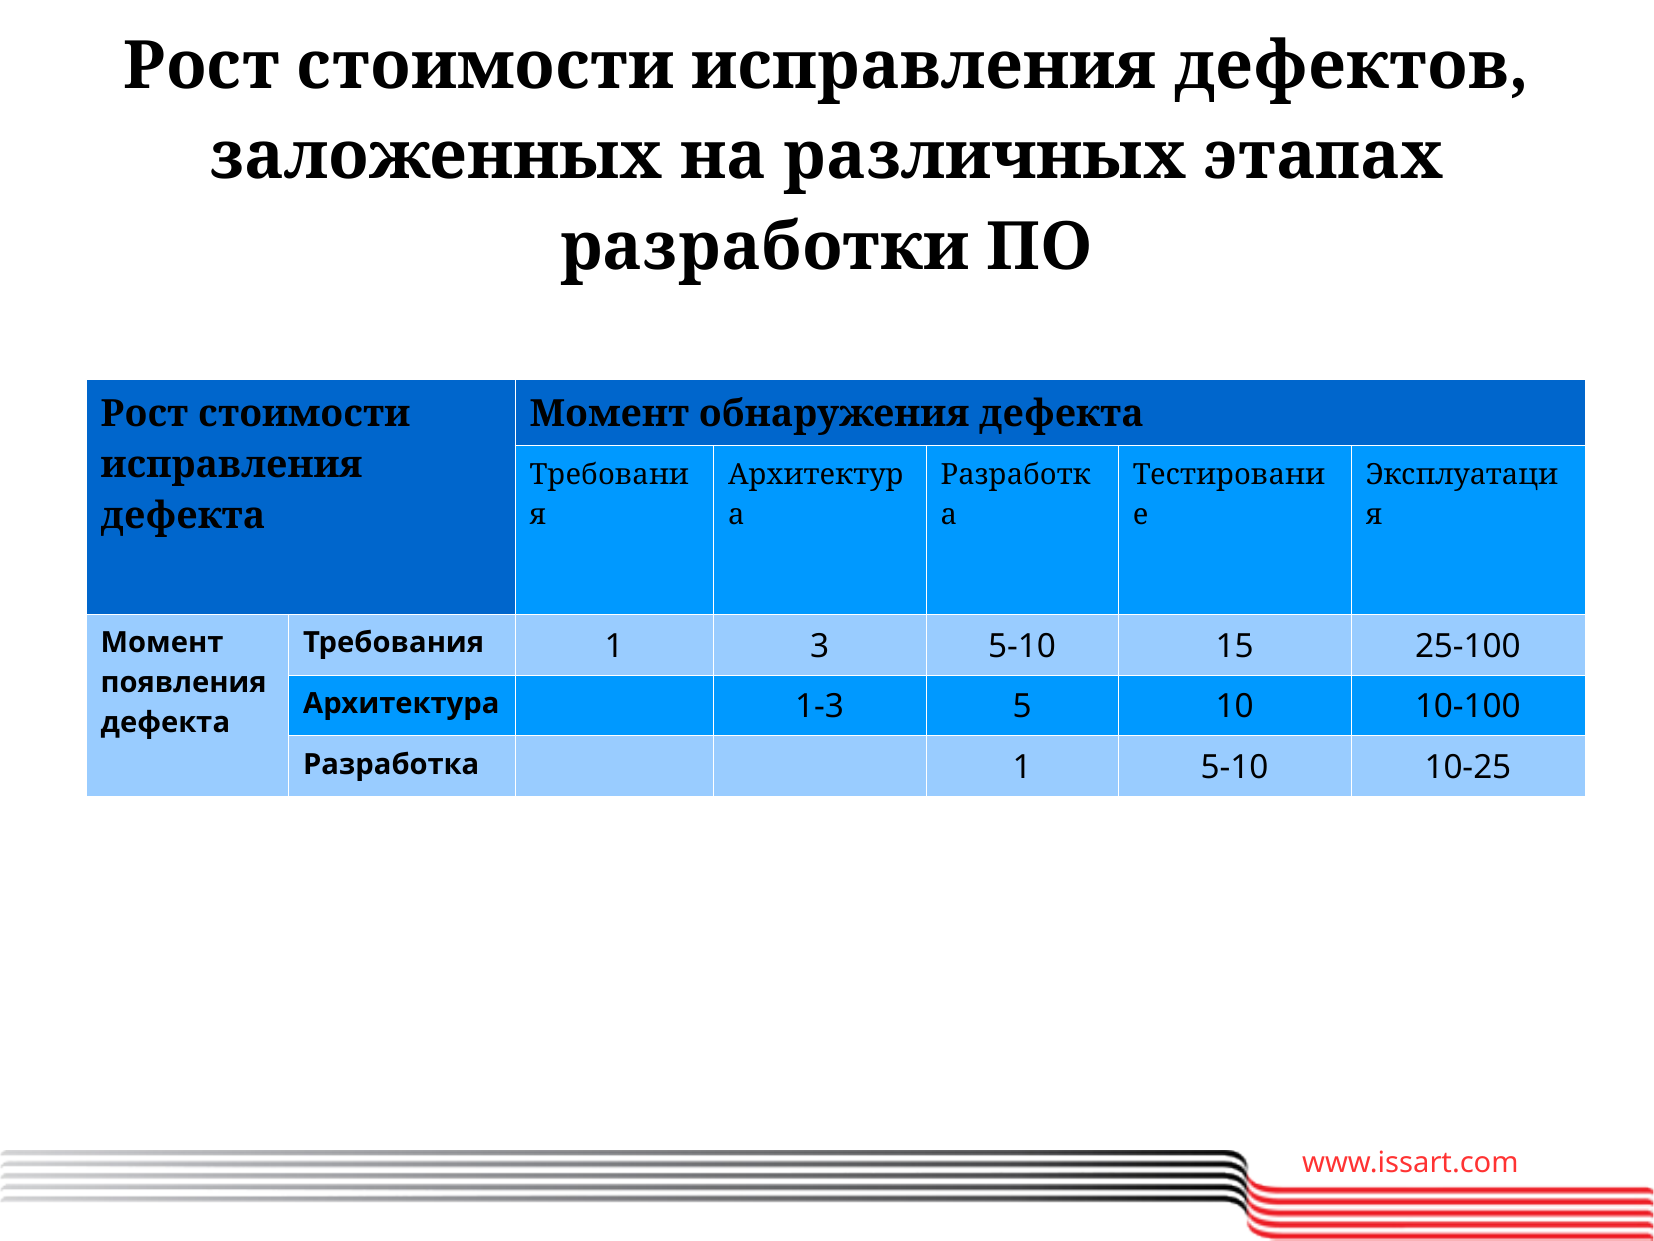

# Рост стоимости исправления дефектов, заложенных на различных этапах разработки ПО
| Рост стоимости исправления дефекта | | Момент обнаружения дефекта | | | | |
| --- | --- | --- | --- | --- | --- | --- |
| | | Требования | Архитектура | Разработка | Тестирование | Эксплуатация |
| Момент появления дефекта | Требования | 1 | 3 | 5-10 | 15 | 25-100 |
| | Архитектура | | 1-3 | 5 | 10 | 10-100 |
| | Разработка | | | 1 | 5-10 | 10-25 |
www.issart.com